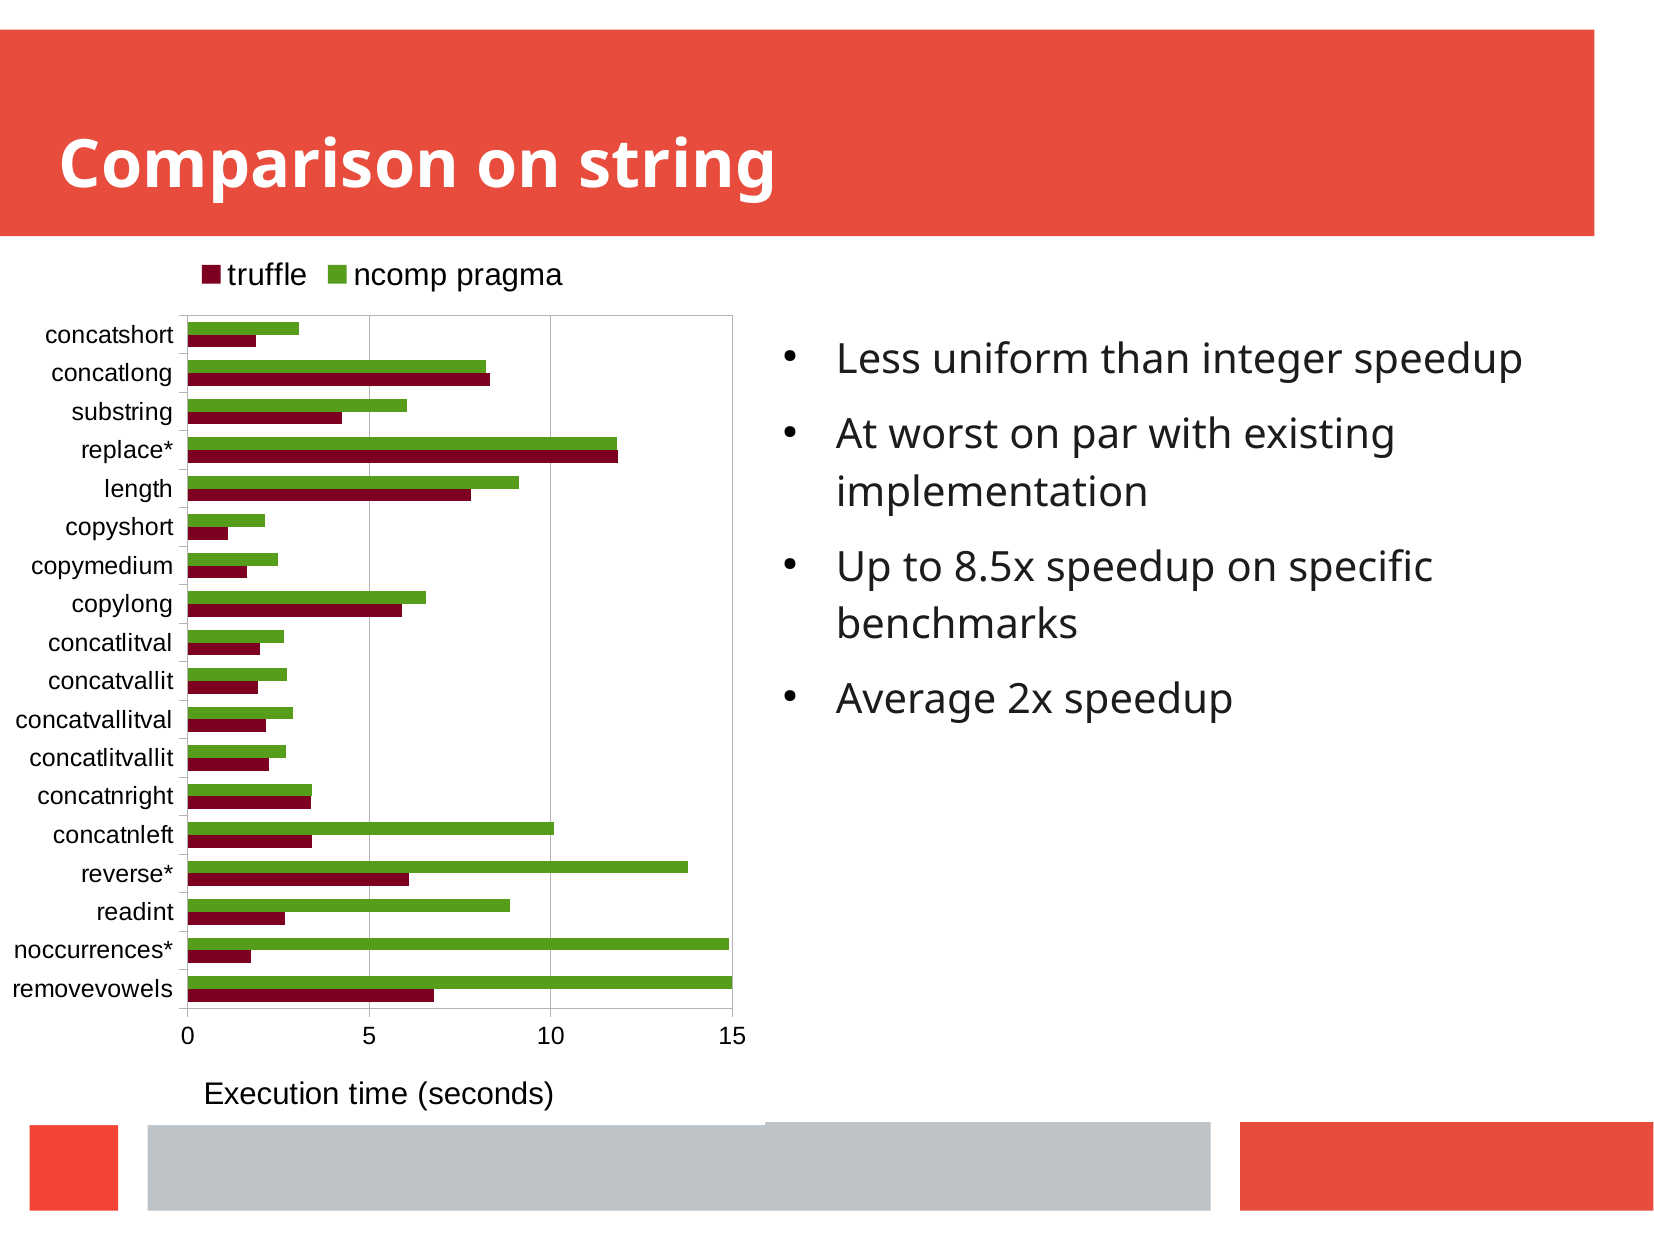

# Comparison on string
### Chart
| Category | ncomp pragma | truffle |
|---|---|---|
| concatshort | 3.062 | 1.876 |
| concatlong | 8.20666666666667 | 8.32 |
| substring | 6.03333333333333 | 4.24 |
| replace* | 11.8153846153846 | 11.8461538461538 |
| length | 9.12666666666667 | 7.80666666666667 |
| copyshort | 2.116 | 1.092 |
| copymedium | 2.488 | 1.618 |
| copylong | 6.56666666666667 | 5.91333333333333 |
| concatlitval | 2.644 | 1.986 |
| concatvallit | 2.726 | 1.942 |
| concatvallitval | 2.89 | 2.162 |
| concatlitvallit | 2.71 | 2.238 |
| concatnright | 3.422 | 3.396 |
| concatnleft | 10.09 | 3.422 |
| reverse* | 13.78 | 6.1 |
| readint | 8.868 | 2.668 |
| noccurrences* | 14.9058823529412 | 1.74117647058824 |
| removevowels | 16.18 | 6.786 |Less uniform than integer speedup
At worst on par with existing implementation
Up to 8.5x speedup on specific benchmarks
Average 2x speedup